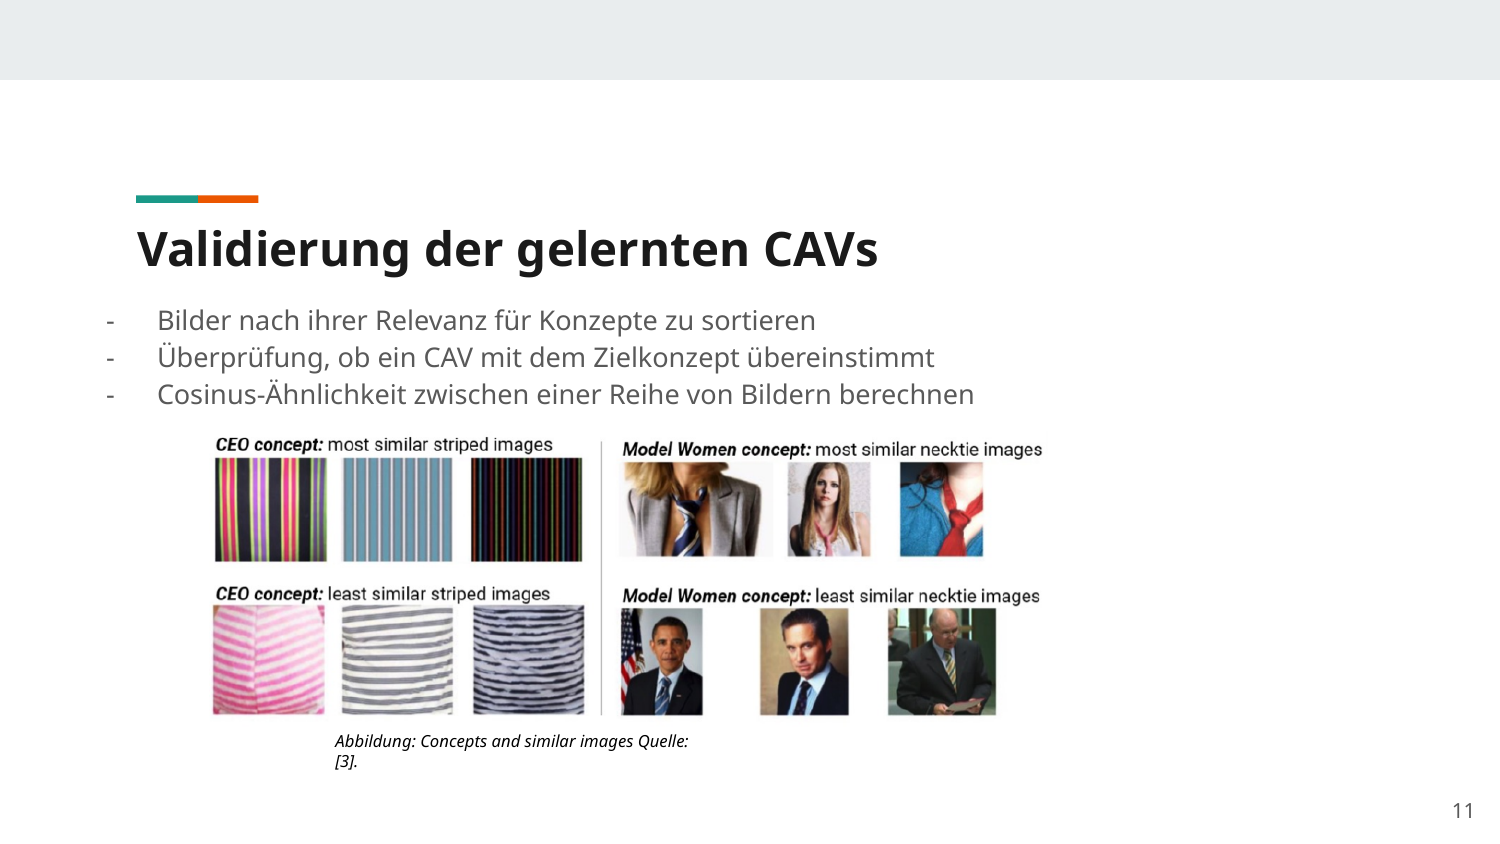

# Validierung der gelernten CAVs
Bilder nach ihrer Relevanz für Konzepte zu sortieren
Überprüfung, ob ein CAV mit dem Zielkonzept übereinstimmt
Cosinus-Ähnlichkeit zwischen einer Reihe von Bildern berechnen
Abbildung: Concepts and similar images Quelle: [3].